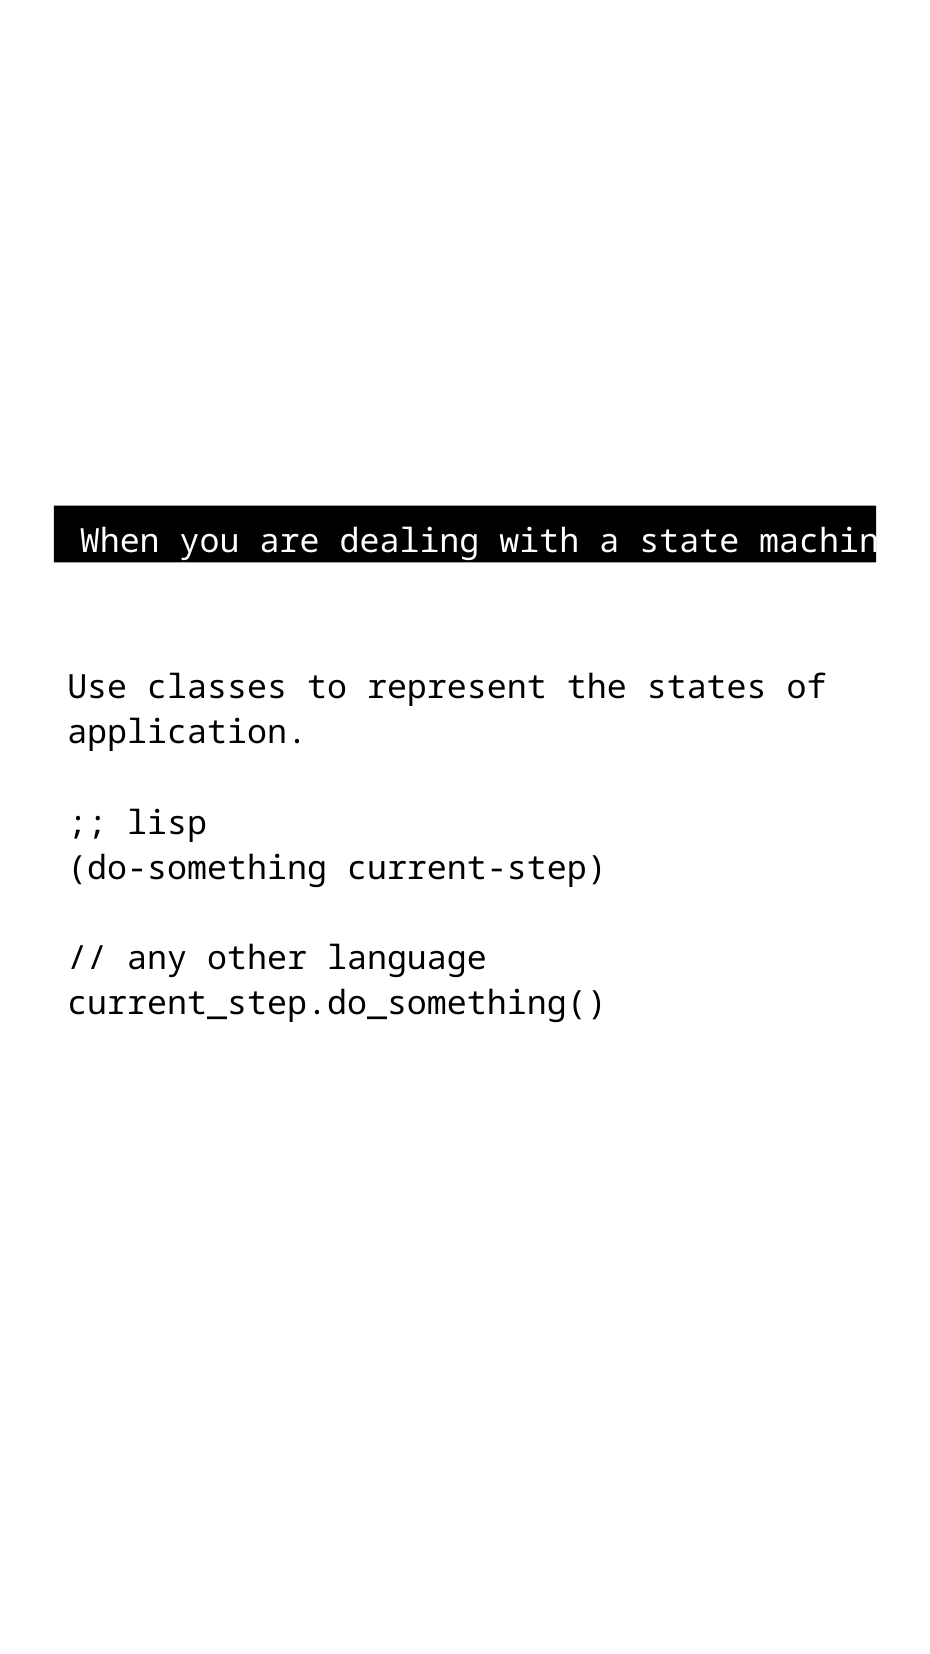

When you are dealing with a state machine
Use classes to represent the states of application.
;; lisp
(do-something current-step)
// any other language
current_step.do_something()